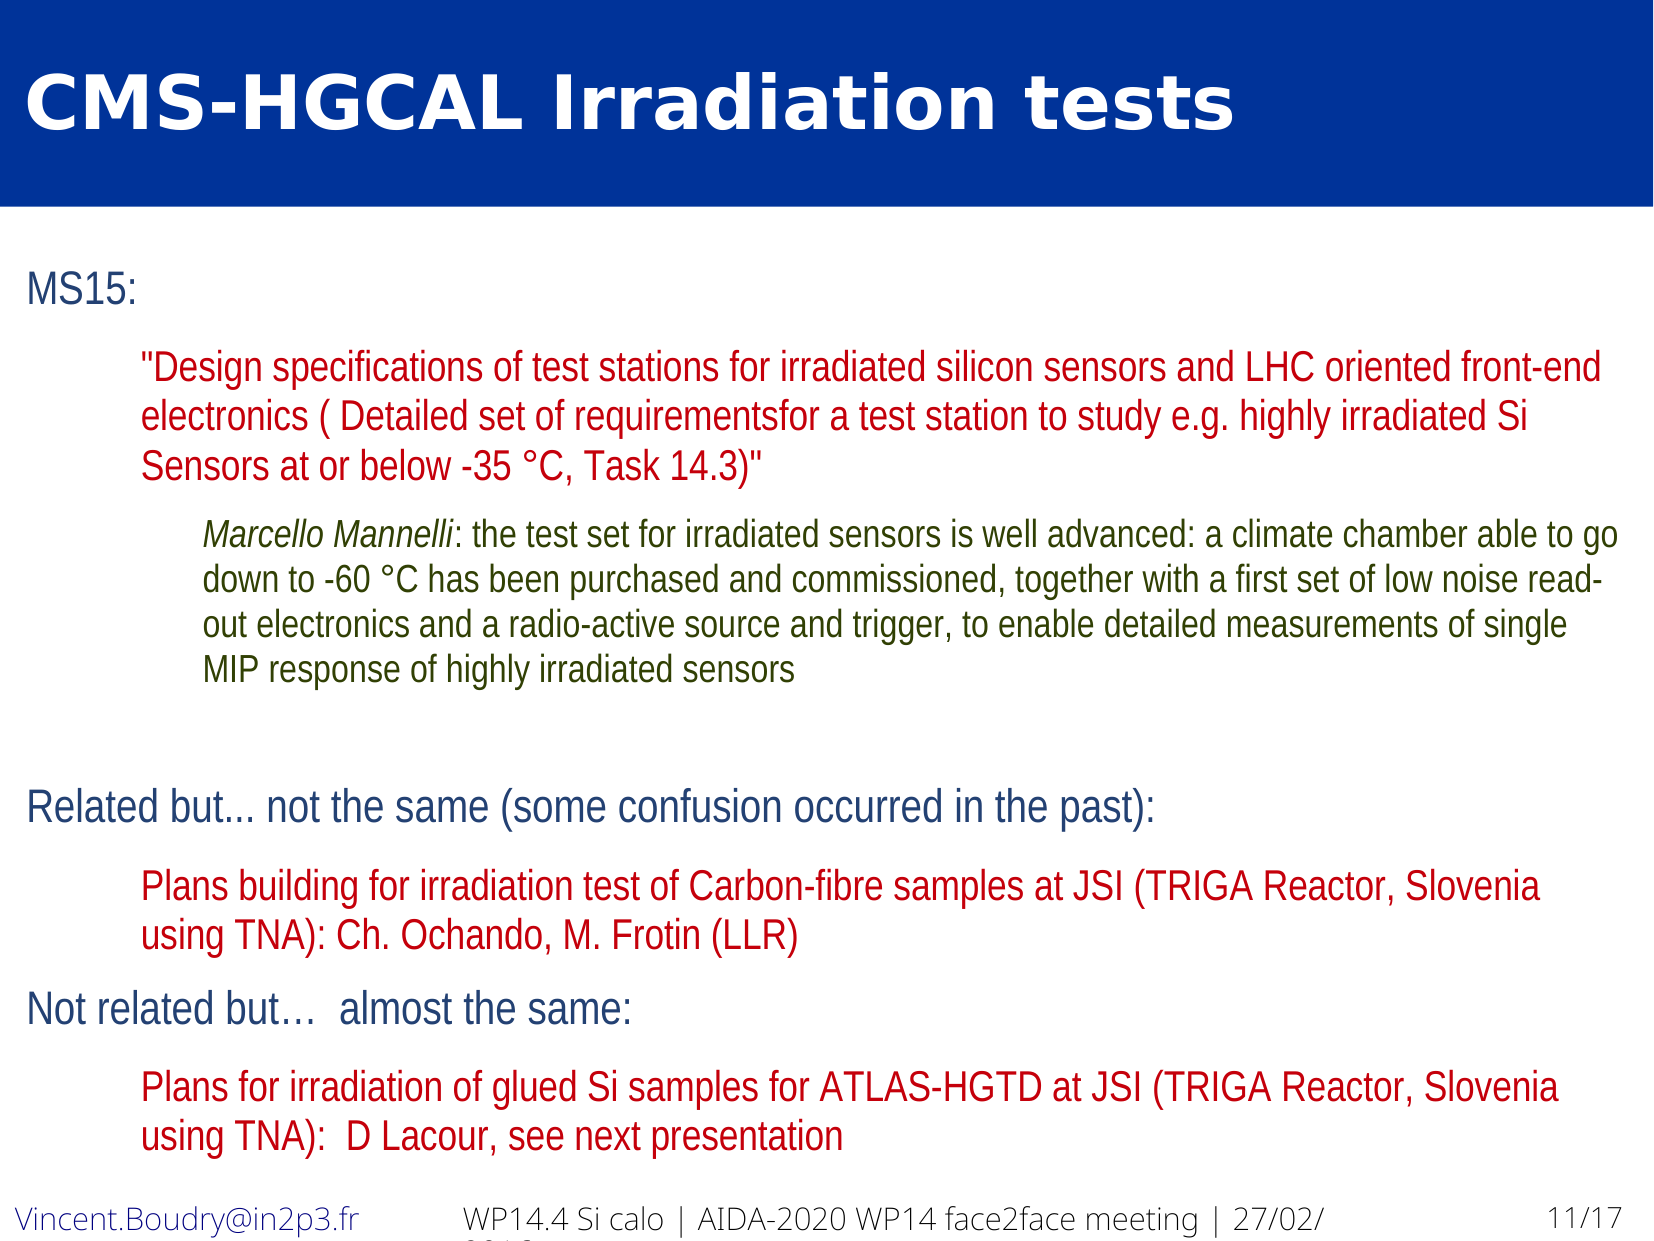

# CMS-HGCAL Irradiation tests
MS15:
"Design specifications of test stations for irradiated silicon sensors and LHC oriented front-end electronics ( Detailed set of requirementsfor a test station to study e.g. highly irradiated Si Sensors at or below -35 °C, Task 14.3)"
Marcello Mannelli: the test set for irradiated sensors is well advanced: a climate chamber able to go down to -60 °C has been purchased and commissioned, together with a first set of low noise read-out electronics and a radio-active source and trigger, to enable detailed measurements of single MIP response of highly irradiated sensors
Related but... not the same (some confusion occurred in the past):
Plans building for irradiation test of Carbon-fibre samples at JSI (TRIGA Reactor, Slovenia using TNA): Ch. Ochando, M. Frotin (LLR)
Not related but… almost the same:
Plans for irradiation of glued Si samples for ATLAS-HGTD at JSI (TRIGA Reactor, Slovenia using TNA): D Lacour, see next presentation
WP14.4 Si calo | AIDA-2020 WP14 face2face meeting | 27/02/2016
11